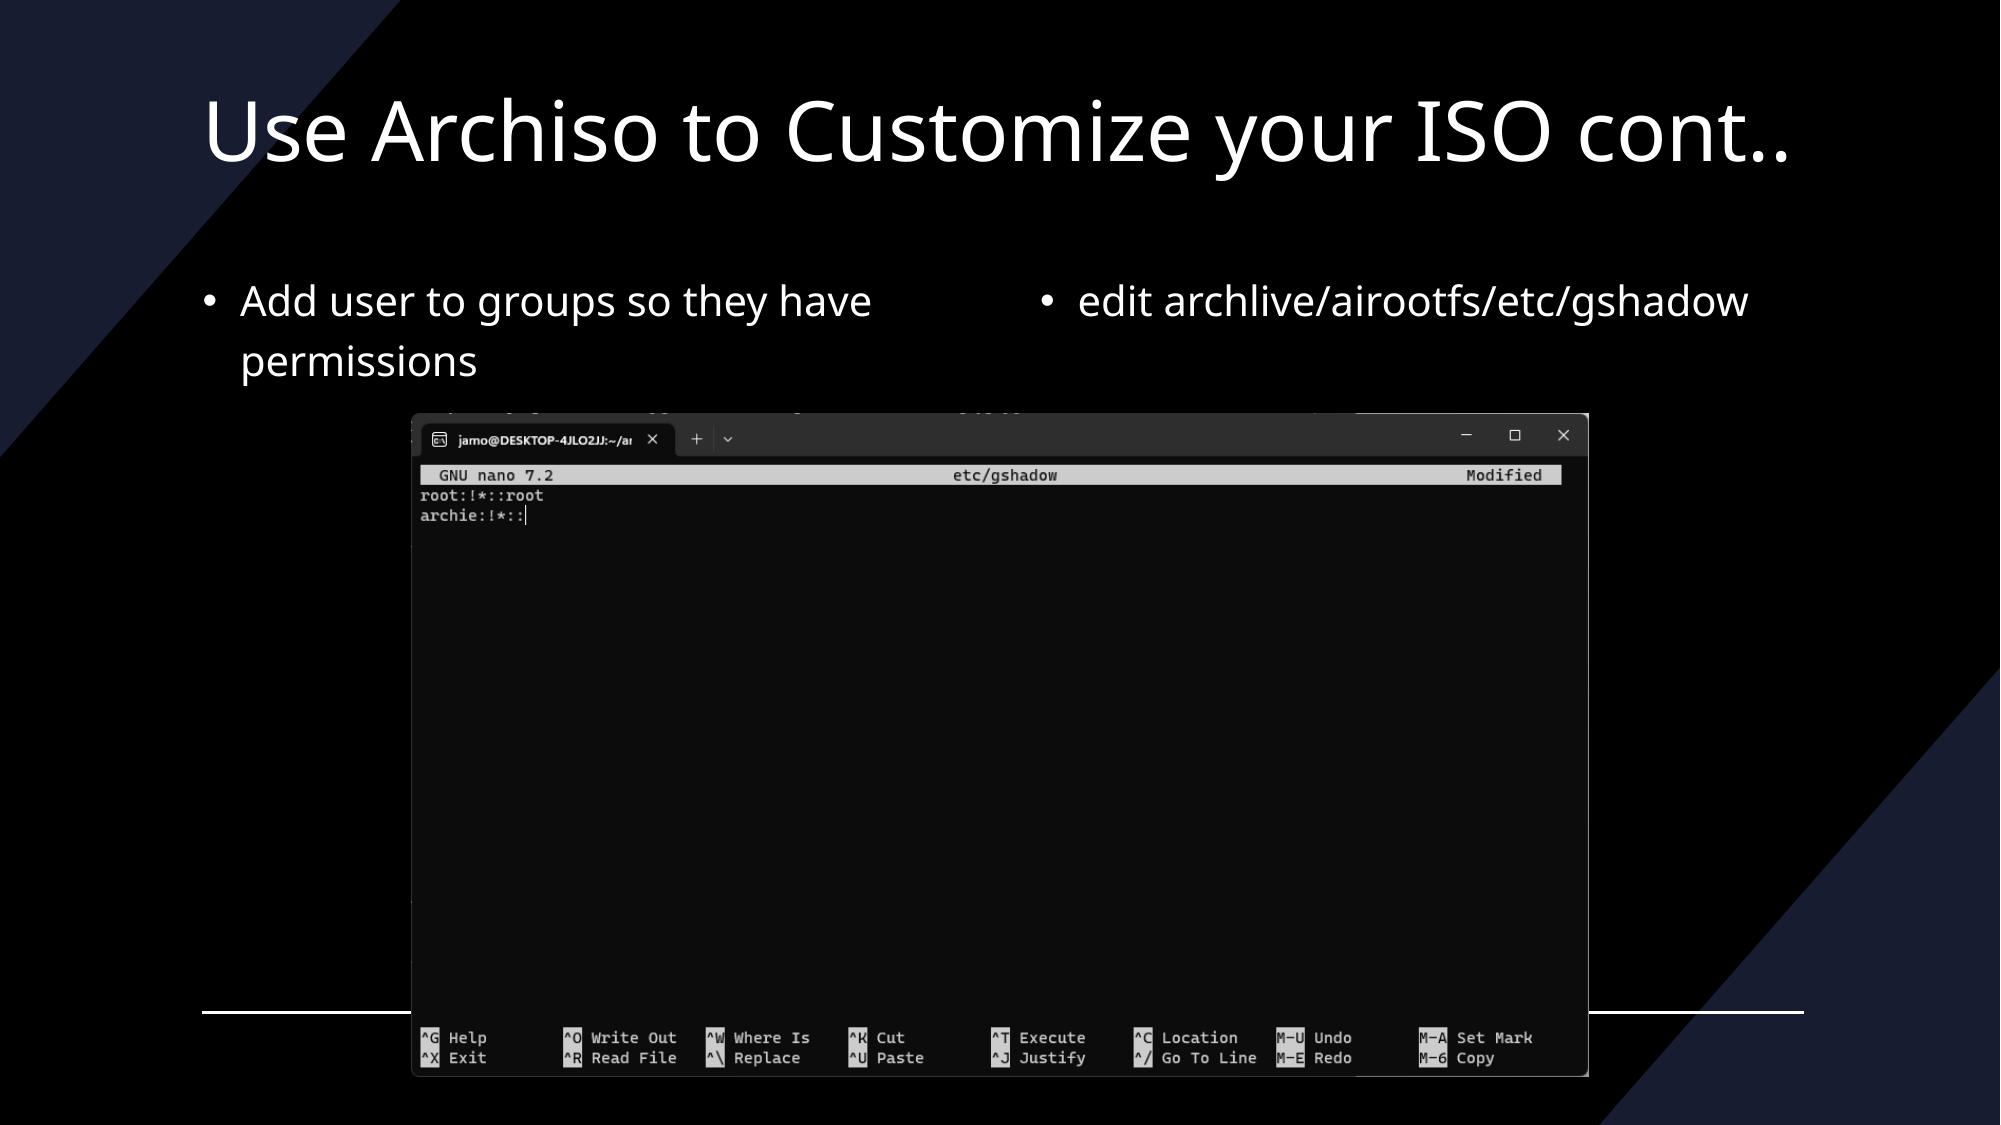

# Use Archiso to Customize your ISO cont..
Add user to groups so they have permissions
edit archlive/airootfs/etc/gshadow